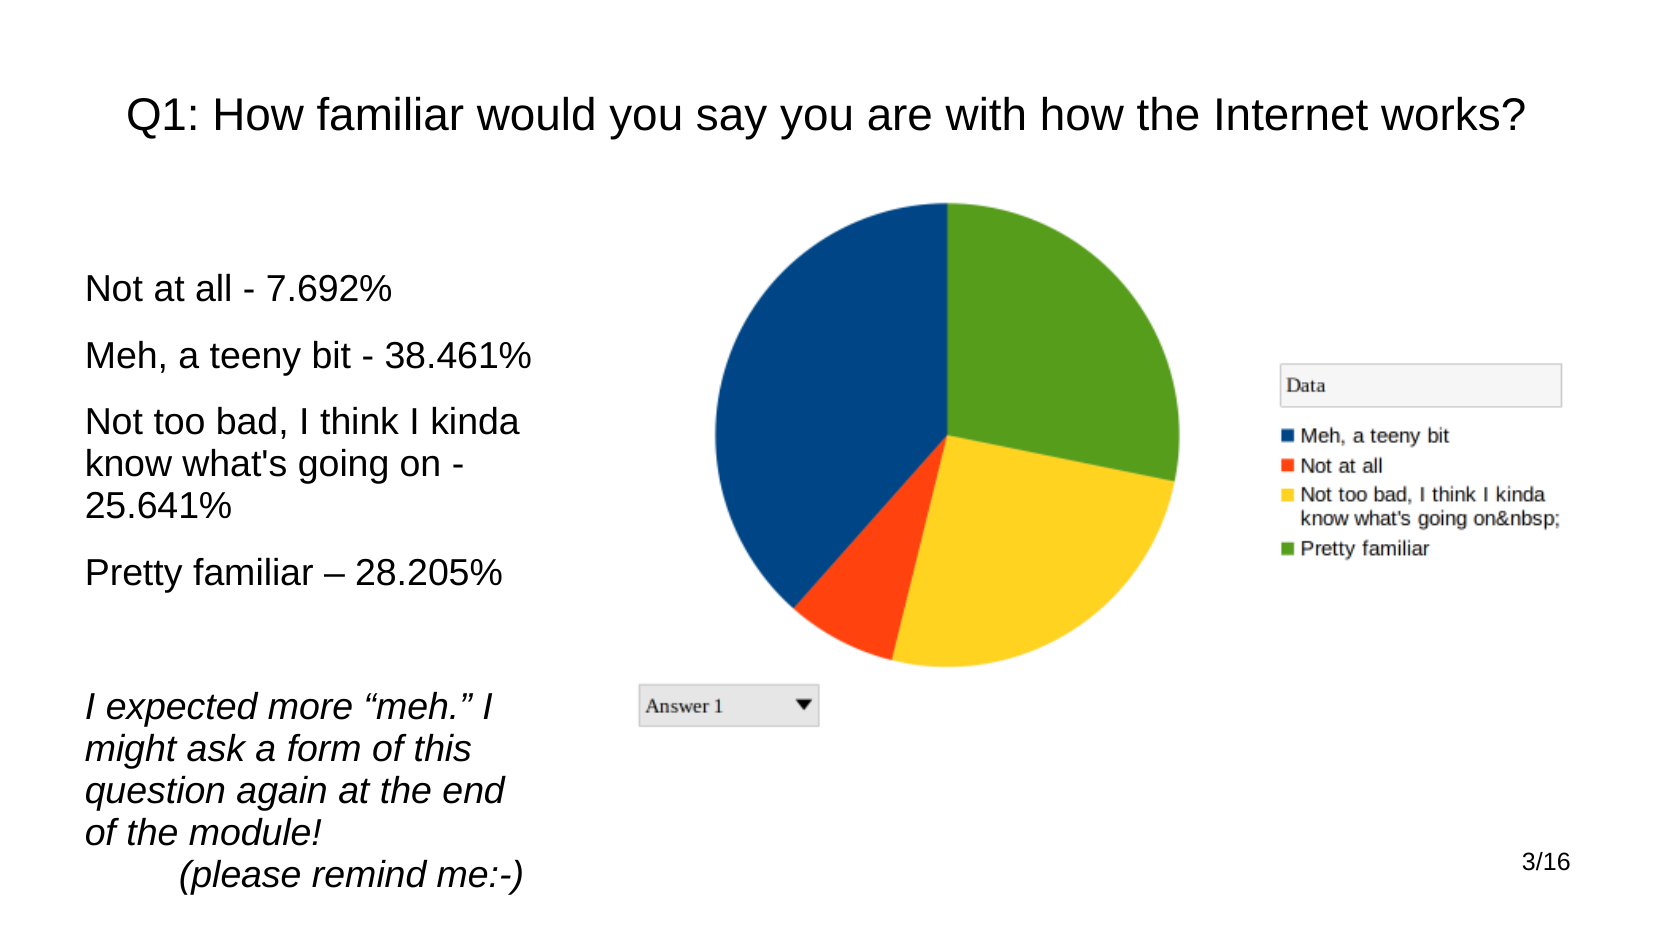

# Q1: How familiar would you say you are with how the Internet works?
Not at all - 7.692%
Meh, a teeny bit - 38.461%
Not too bad, I think I kinda know what's going on - 25.641%
Pretty familiar – 28.205%
I expected more “meh.” I might ask a form of this question again at the end of the module!
 (please remind me:-)
3